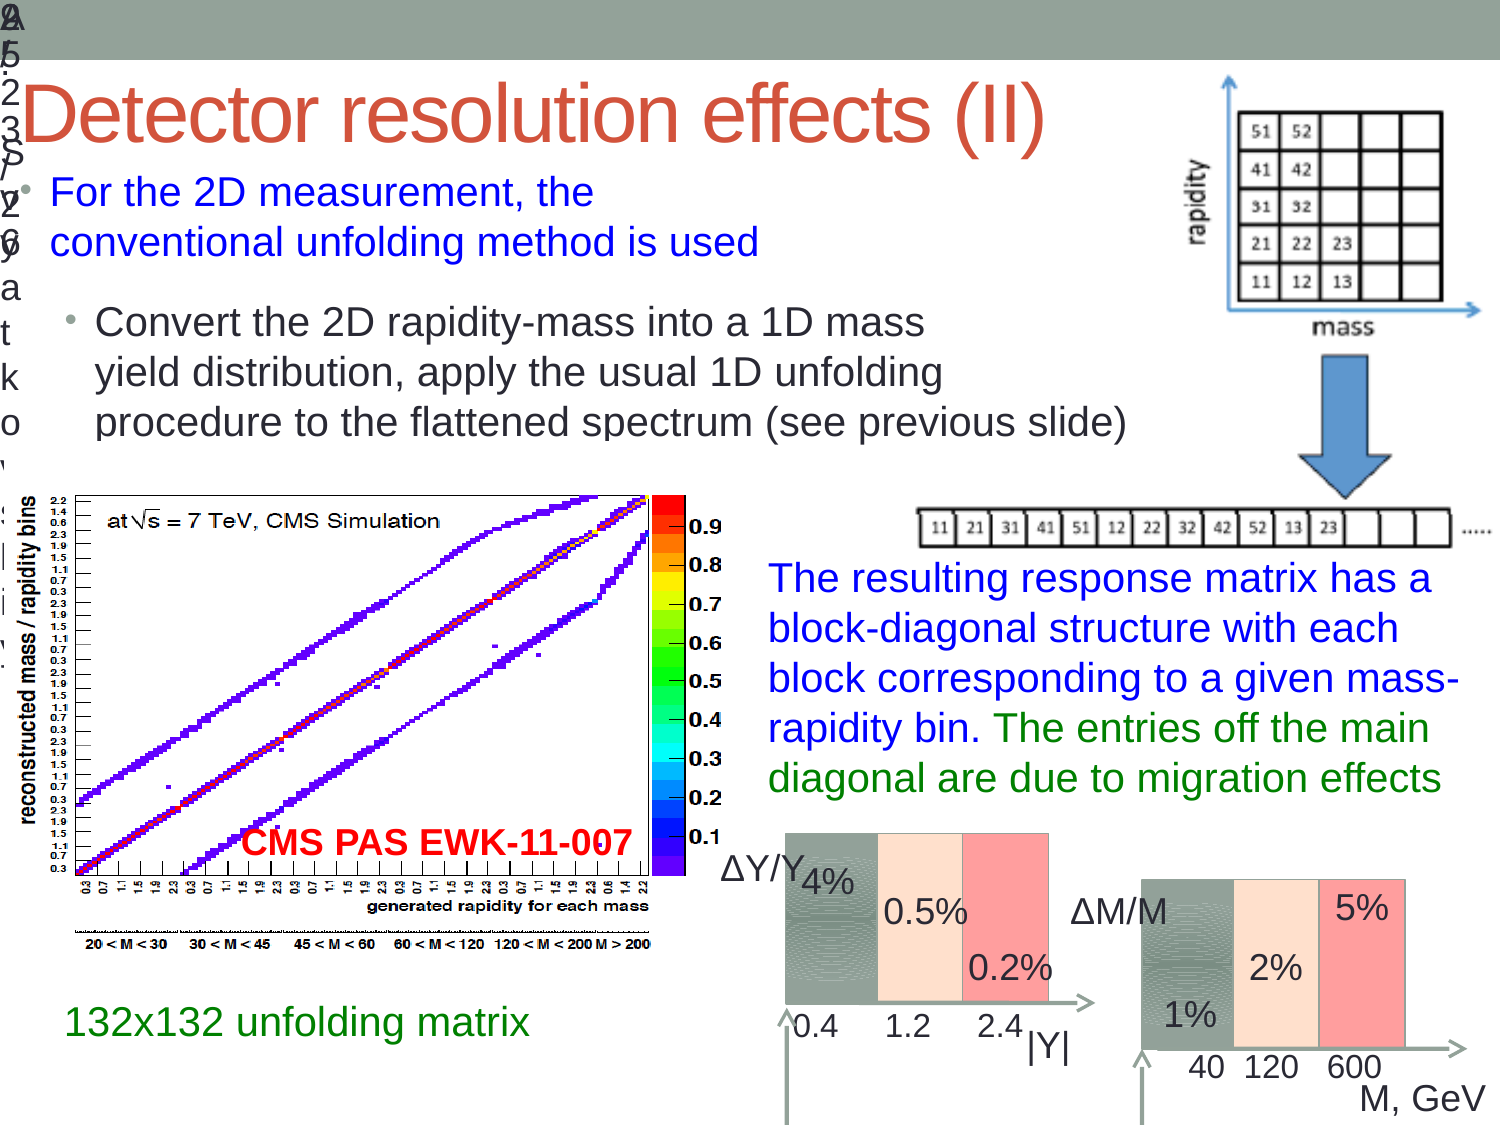

A. Svyatkovskiy
# Detector resolution effects (II)
For the 2D measurement, the
conventional unfolding method is used
Convert the 2D rapidity-mass into a 1D mass
yield distribution, apply the usual 1D unfolding
procedure to the flattened spectrum (see previous slide)
The resulting response matrix has a
block-diagonal structure with each
block corresponding to a given mass-rapidity bin. The entries off the main
diagonal are due to migration effects
CMS PAS EWK-11-007
ΔY/Y
4%
5%
0.5%
ΔM/M
0.2%
2%
1%
132x132 unfolding matrix
0.4 1.2 2.4
|Y|
40 120 600
M, GeV